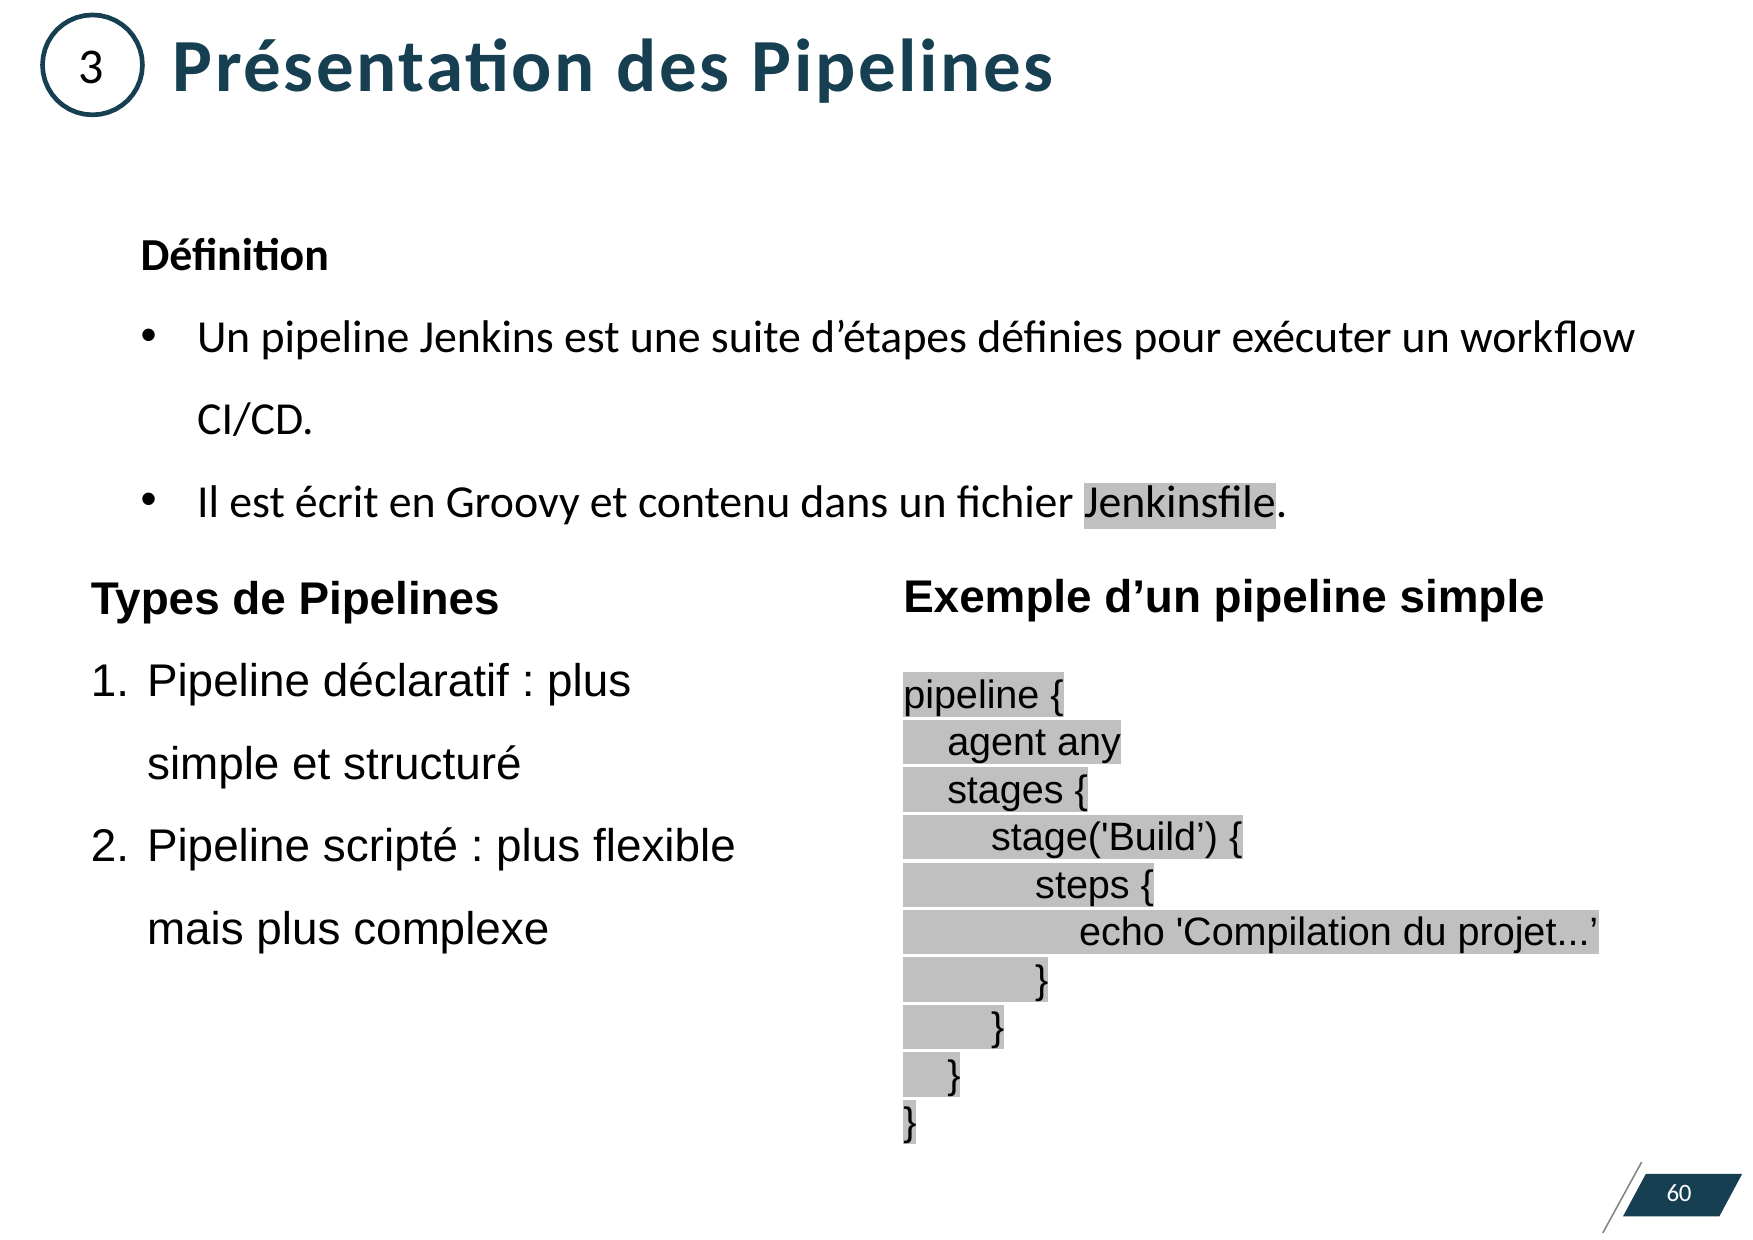

# Présentation des Pipelines
3
Définition
Un pipeline Jenkins est une suite d’étapes définies pour exécuter un workflow CI/CD.
Il est écrit en Groovy et contenu dans un fichier Jenkinsfile.
Exemple d’un pipeline simple
pipeline {
 agent any
 stages {
 stage('Build’) {
 steps {
 echo 'Compilation du projet...’
 }
 }
 }
}
Types de Pipelines
Pipeline déclaratif : plus simple et structuré
Pipeline scripté : plus flexible mais plus complexe
60